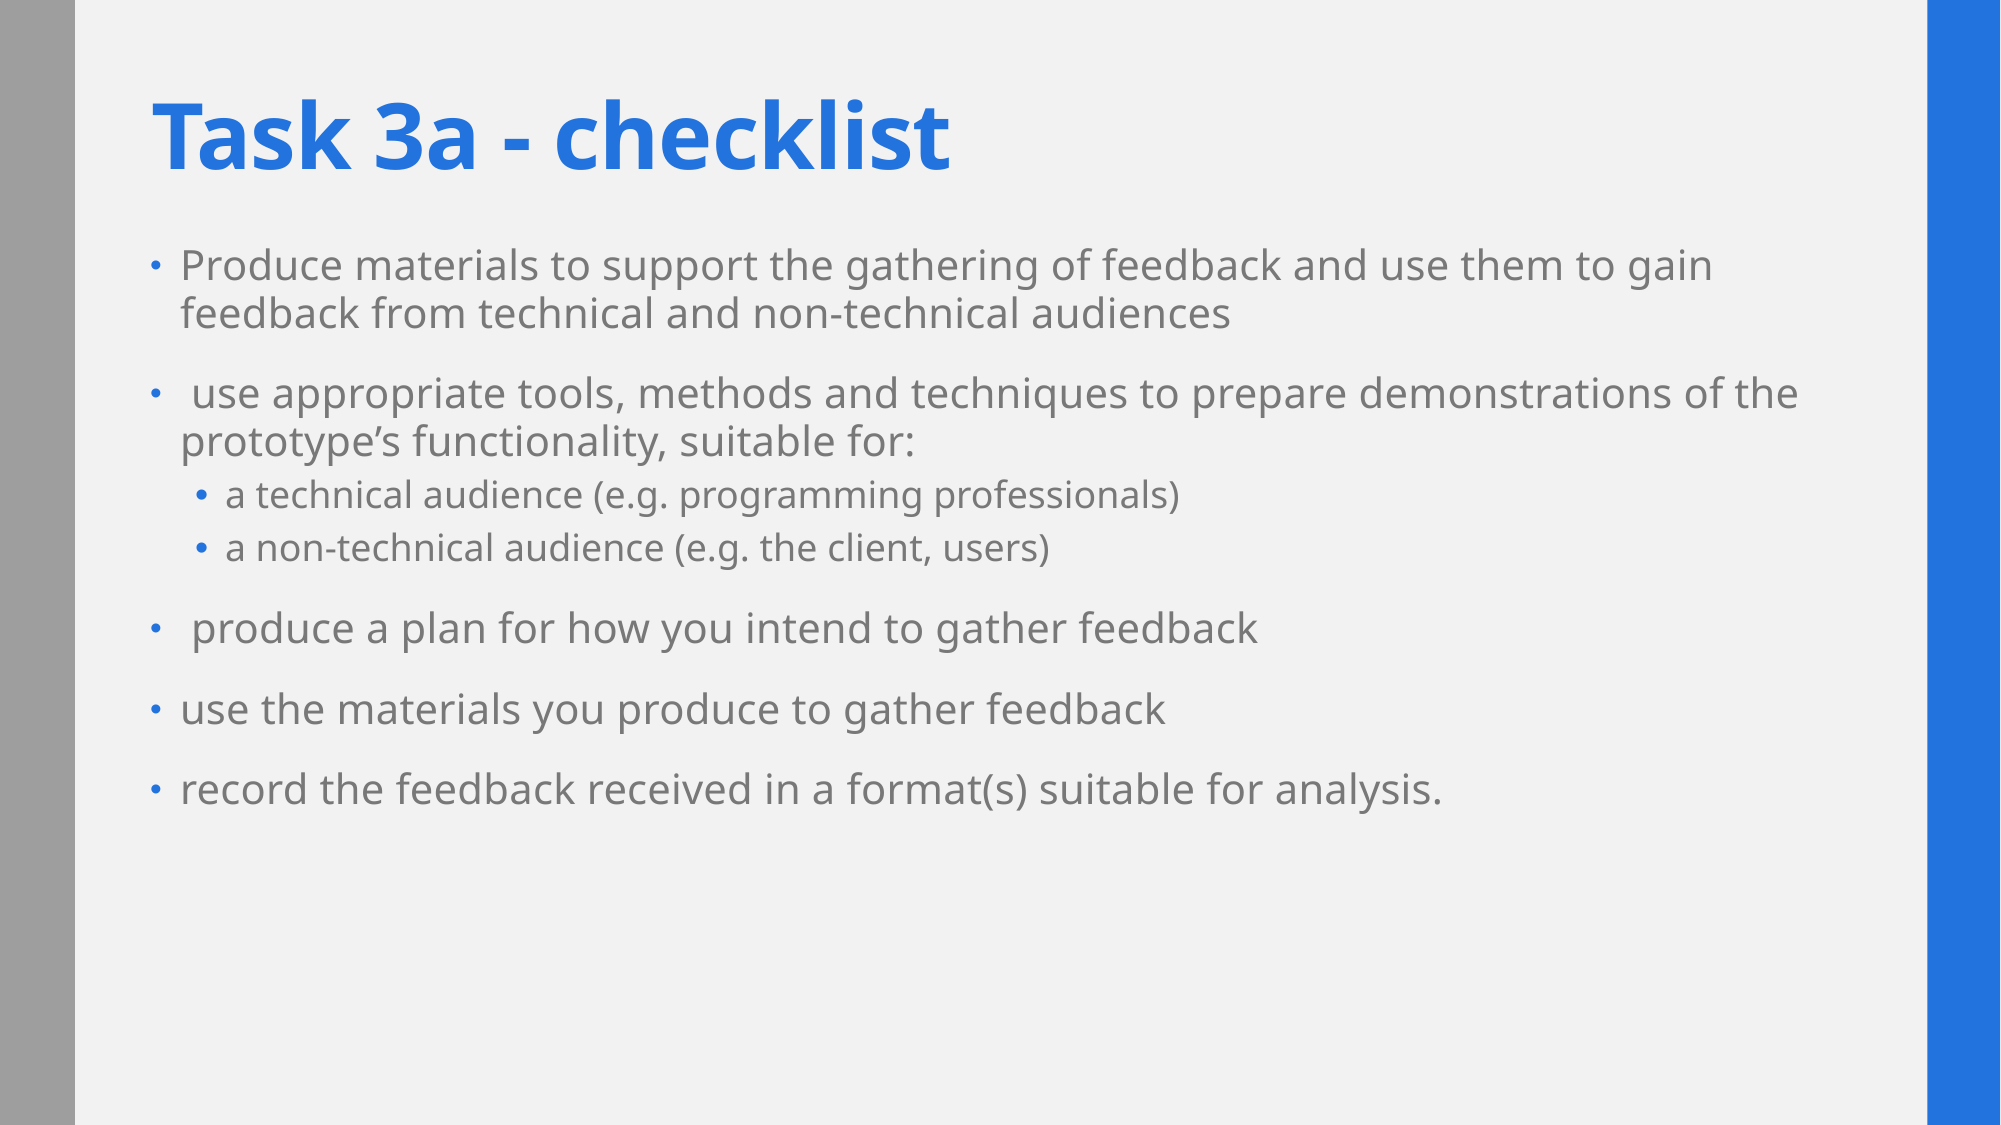

Task 3a - checklist
# Produce materials to support the gathering of feedback and use them to gain feedback from technical and non-technical audiences
 use appropriate tools, methods and techniques to prepare demonstrations of the prototype’s functionality, suitable for:
a technical audience (e.g. programming professionals)
a non-technical audience (e.g. the client, users)
 produce a plan for how you intend to gather feedback
use the materials you produce to gather feedback
record the feedback received in a format(s) suitable for analysis.